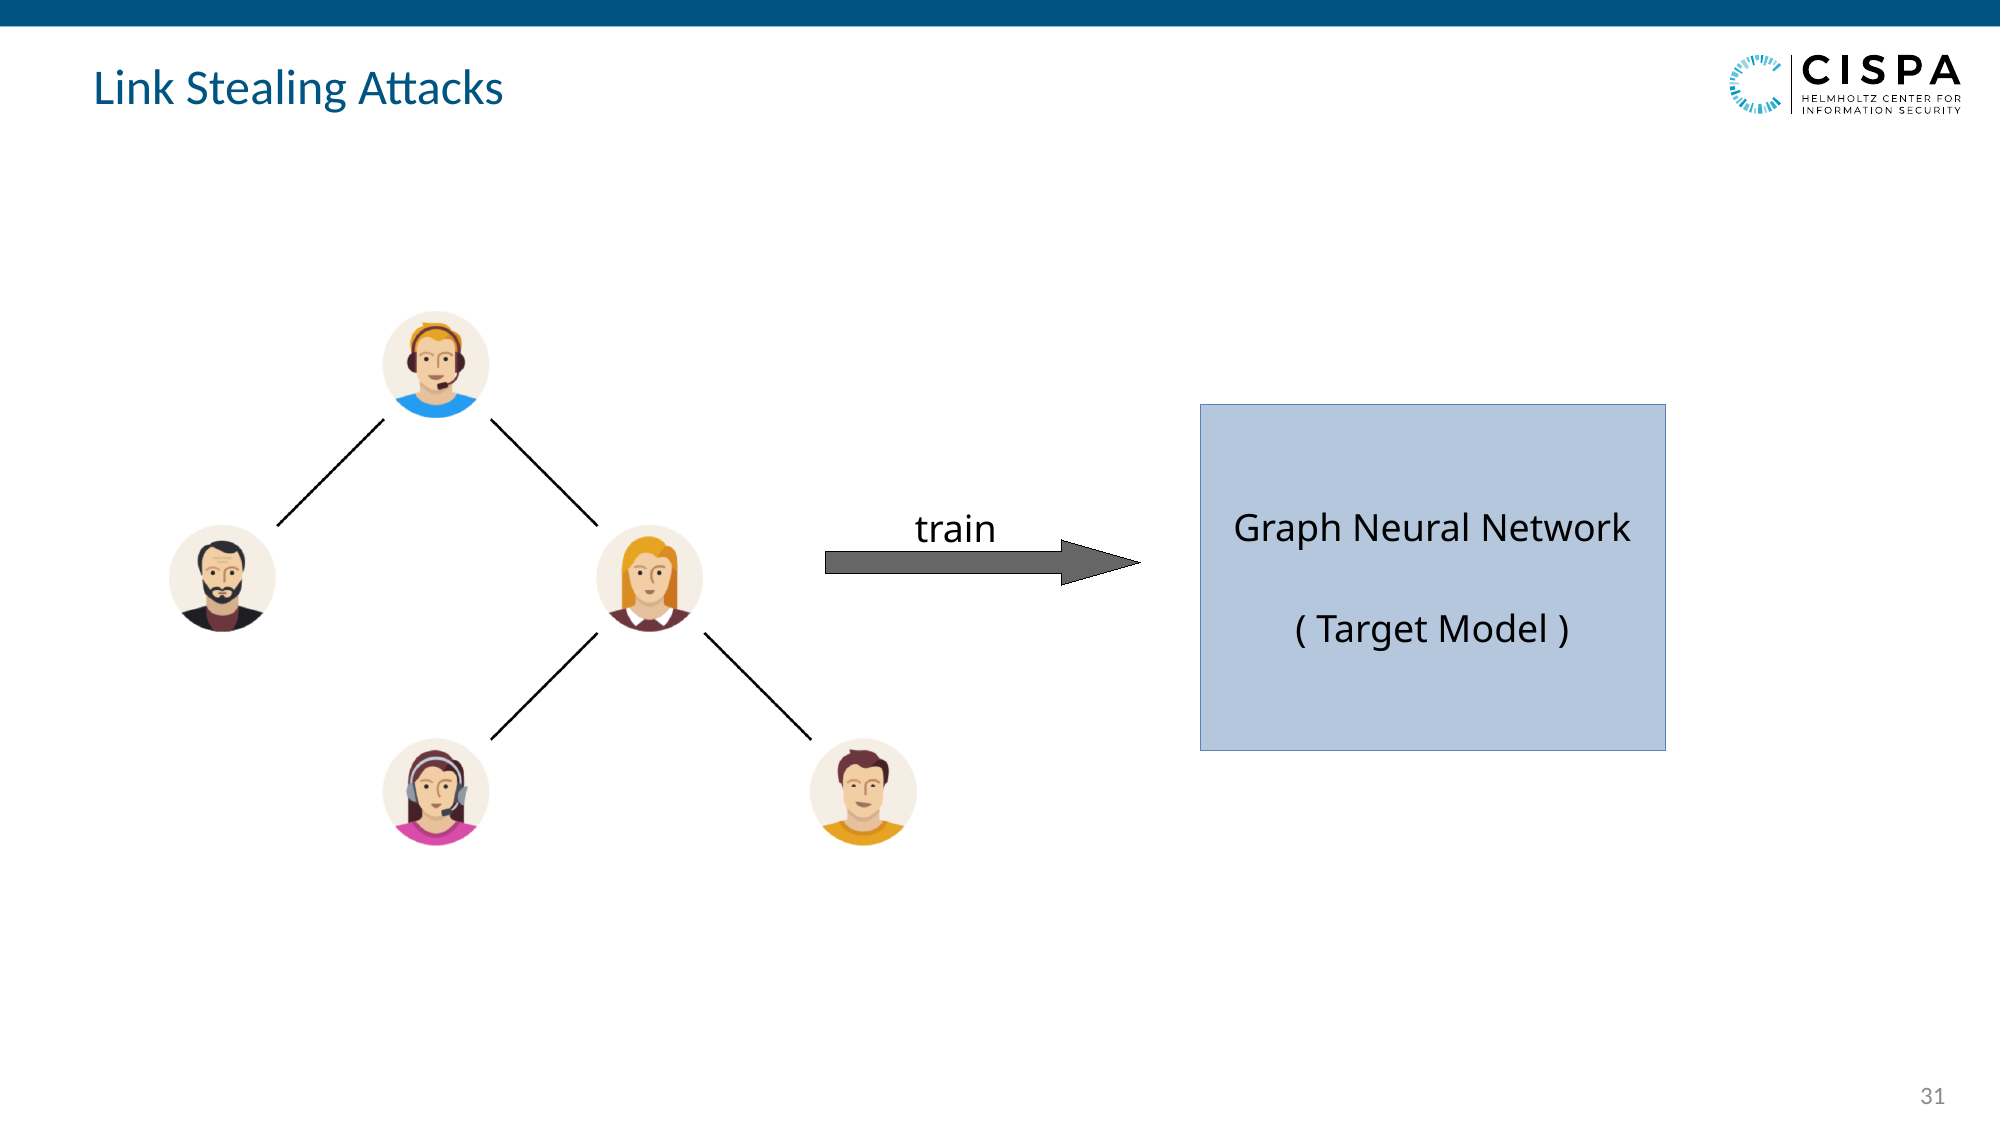

# Link Stealing Attacks
Graph Neural Network
( Target Model )
train